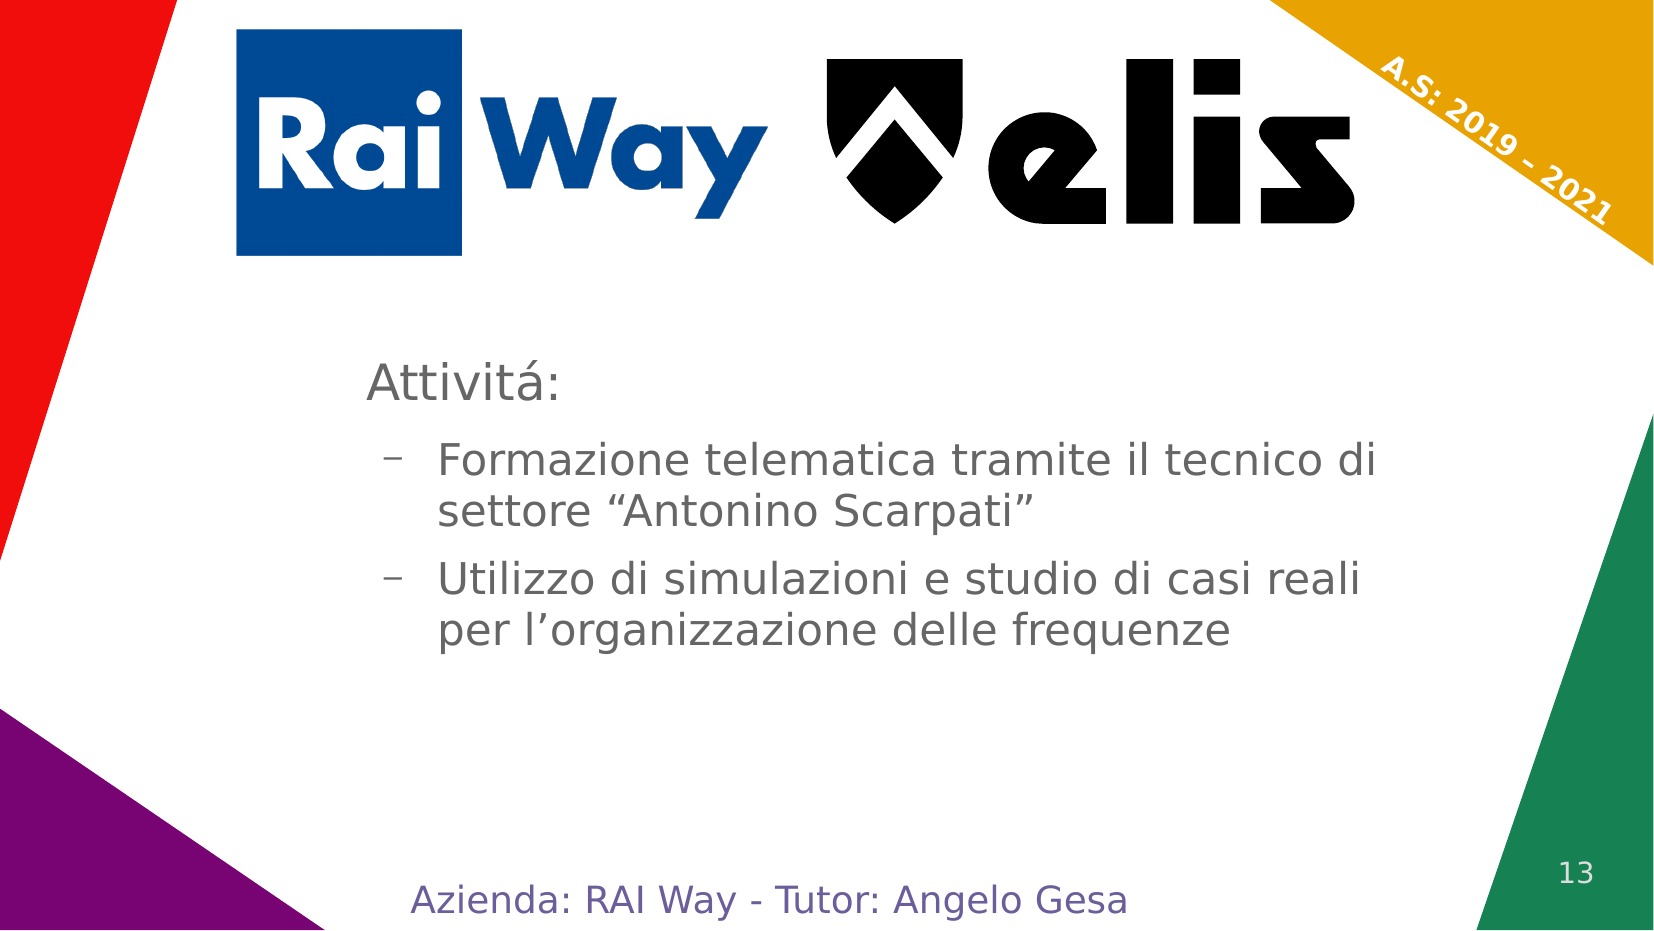

A.S: 2019 – 2021
# Attivitá:
Formazione telematica tramite il tecnico di settore “Antonino Scarpati”
Utilizzo di simulazioni e studio di casi reali per l’organizzazione delle frequenze
13
Azienda: RAI Way - Tutor: Angelo Gesa